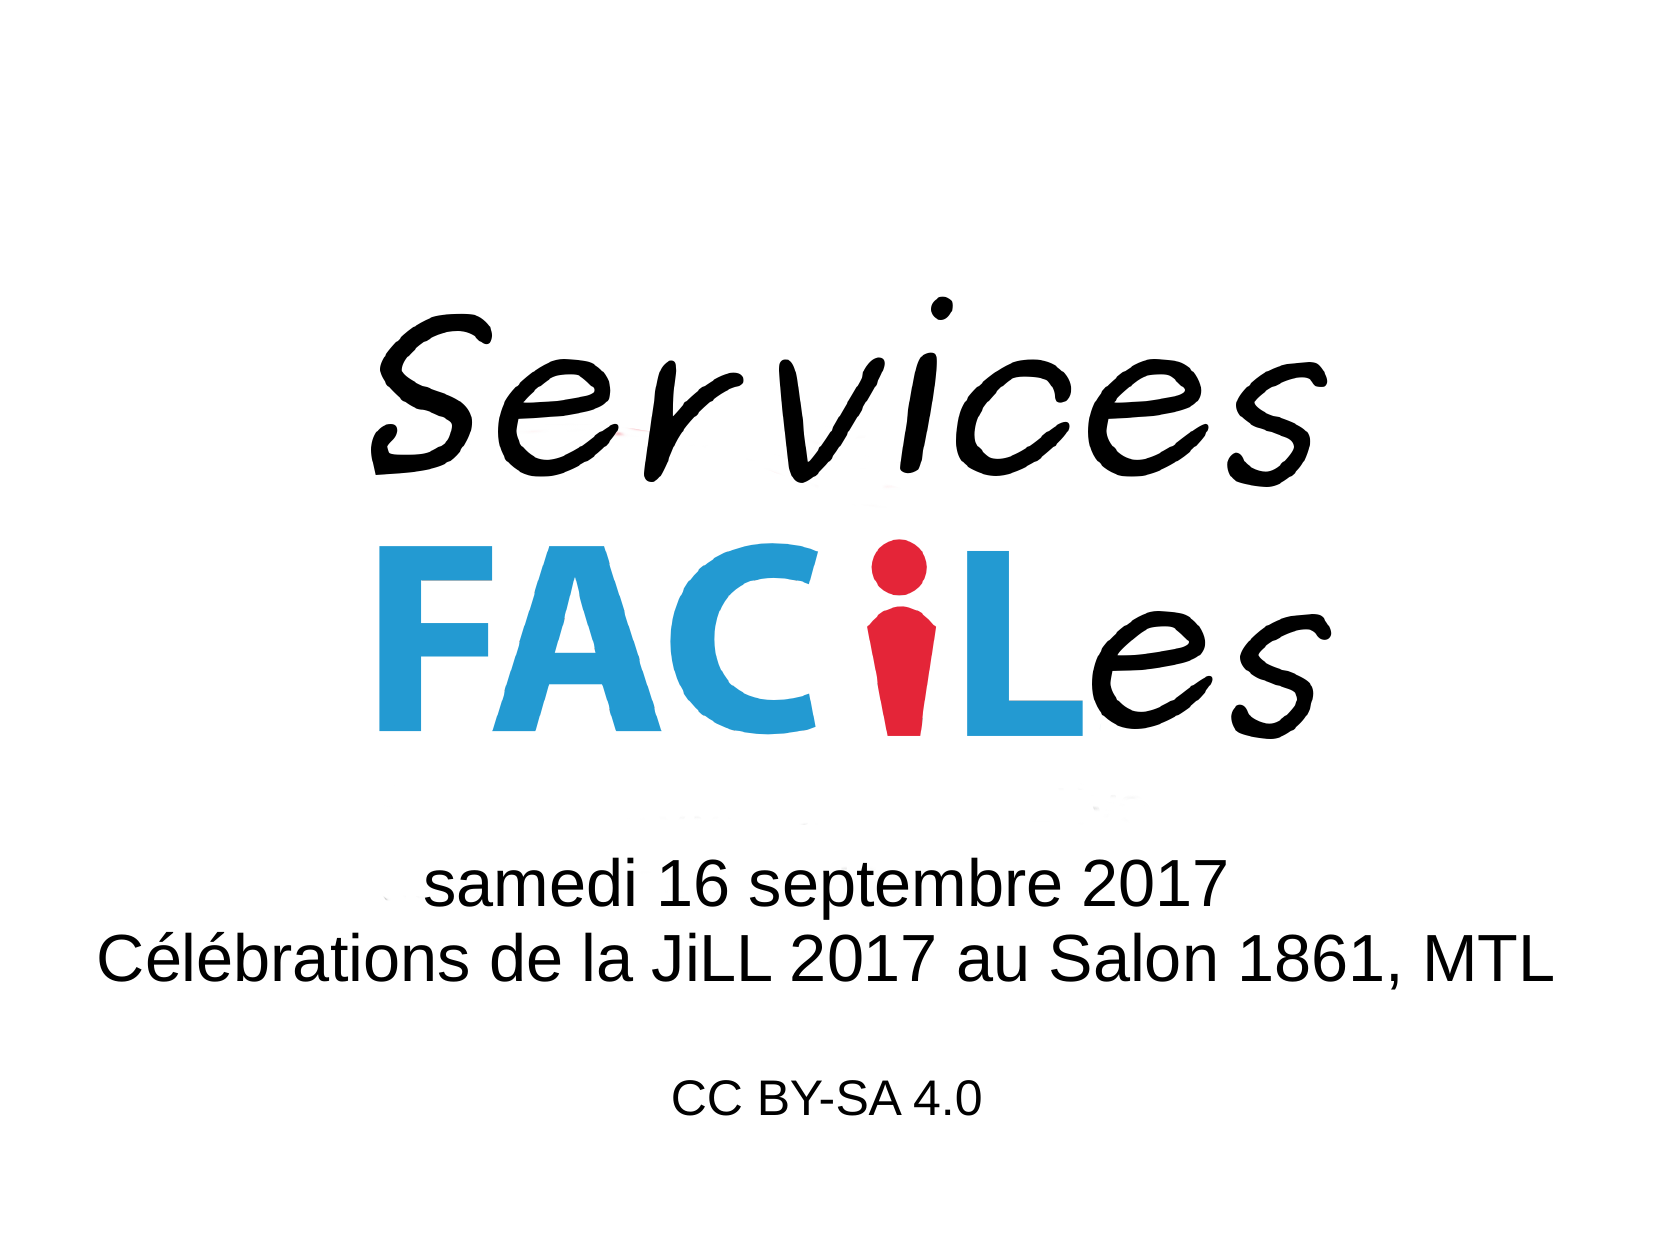

#
samedi 16 septembre 2017
Célébrations de la JiLL 2017 au Salon 1861, MTL
CC BY-SA 4.0